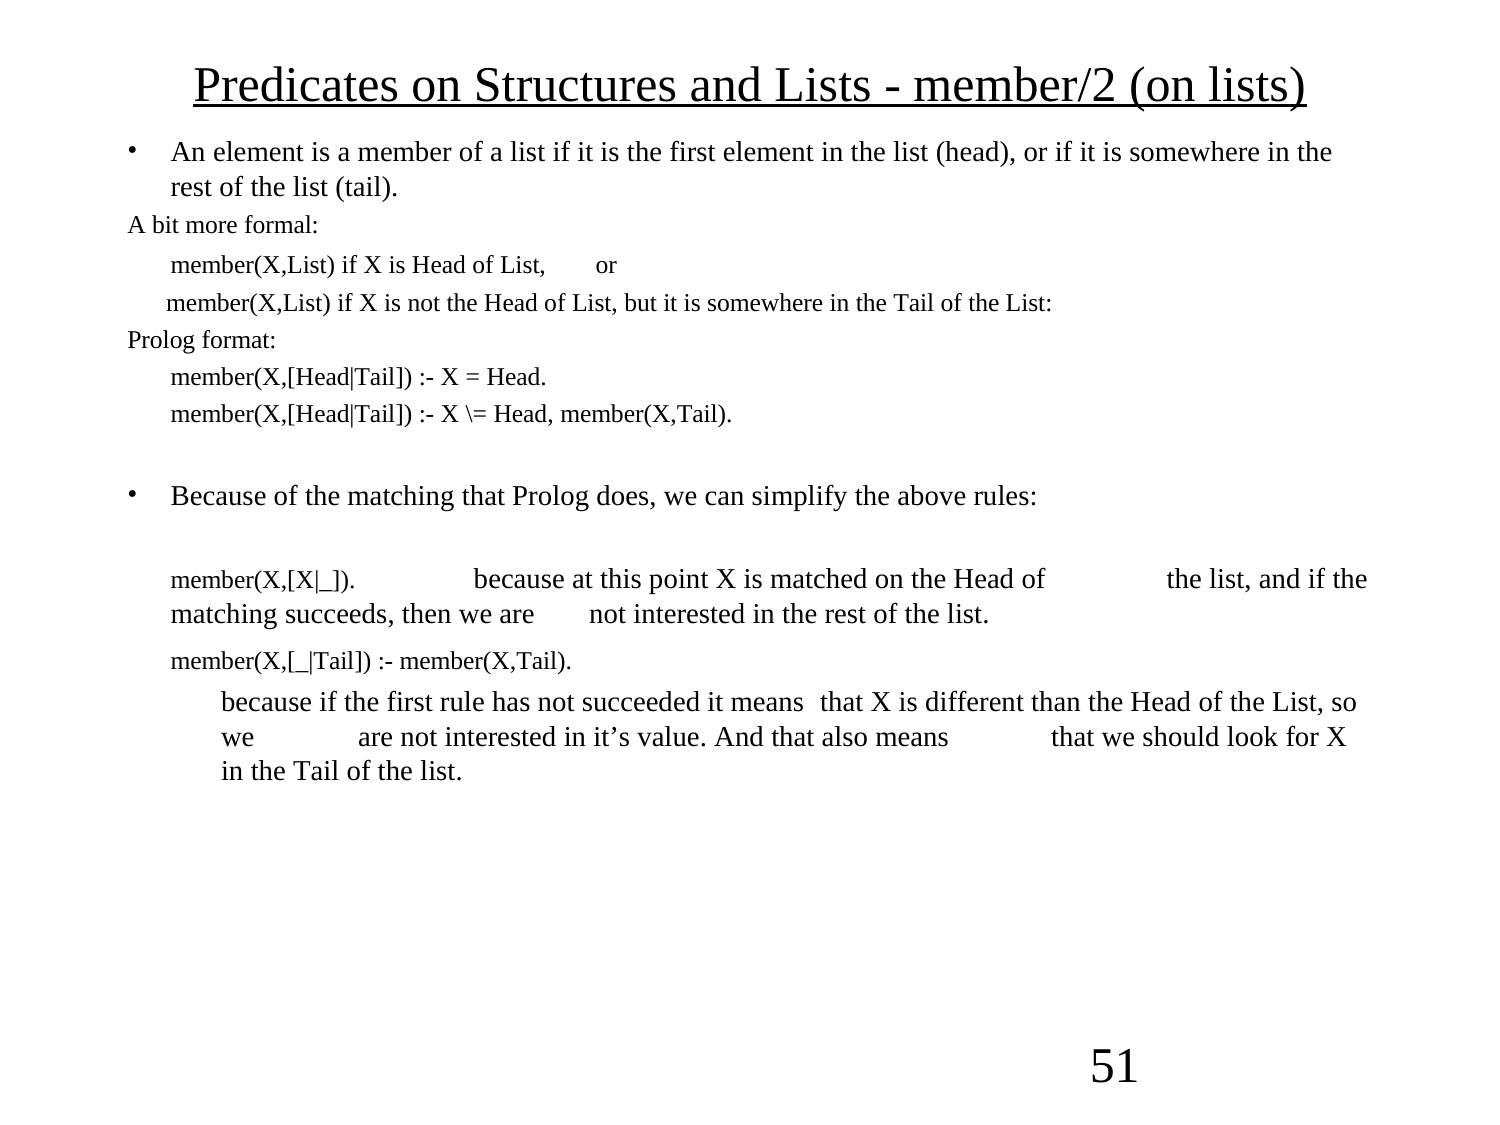

# Predicates on Structures and Lists - member/2 (on lists)
An element is a member of a list if it is the first element in the list (head), or if it is somewhere in the rest of the list (tail).
A bit more formal:
	member(X,List) if X is Head of List, 	 or
 member(X,List) if X is not the Head of List, but it is somewhere in the Tail of the List:
Prolog format:
	member(X,[Head|Tail]) :- X = Head.
	member(X,[Head|Tail]) :- X \= Head, member(X,Tail).
Because of the matching that Prolog does, we can simplify the above rules:
	member(X,[X|_]). 	because at this point X is matched on the Head of 			the list, and if the matching succeeds, then we are 			not interested in the rest of the list.
	member(X,[_|Tail]) :- member(X,Tail).
				because if the first rule has not succeeded it means 			that X is different than the Head of the List, so we 			are not interested in it’s value. And that also means 			that we should look for X in the Tail of the list.
51